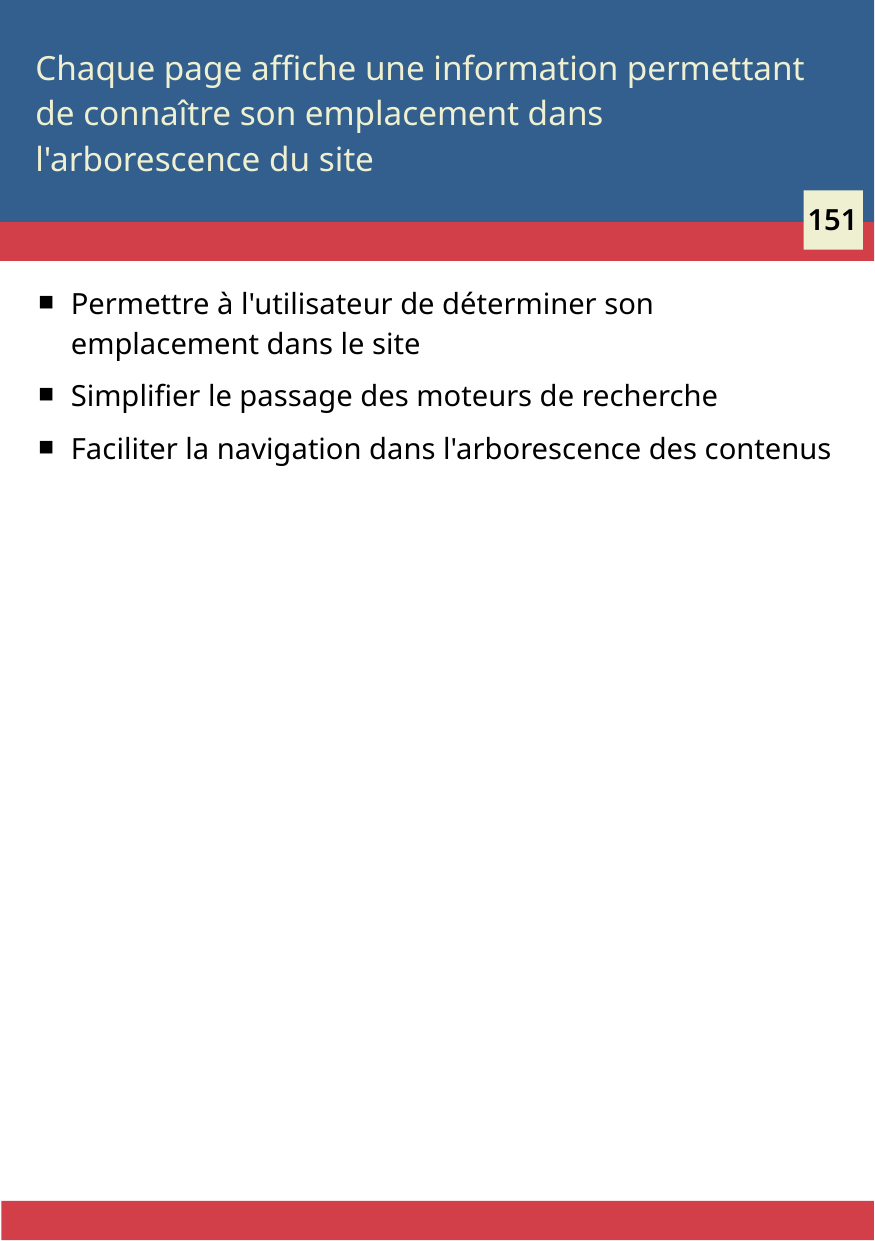

# Chaque page affiche une information permettant de connaître son emplacement dans l'arborescence du site
151
Permettre à l'utilisateur de déterminer son emplacement dans le site
Simplifier le passage des moteurs de recherche
Faciliter la navigation dans l'arborescence des contenus